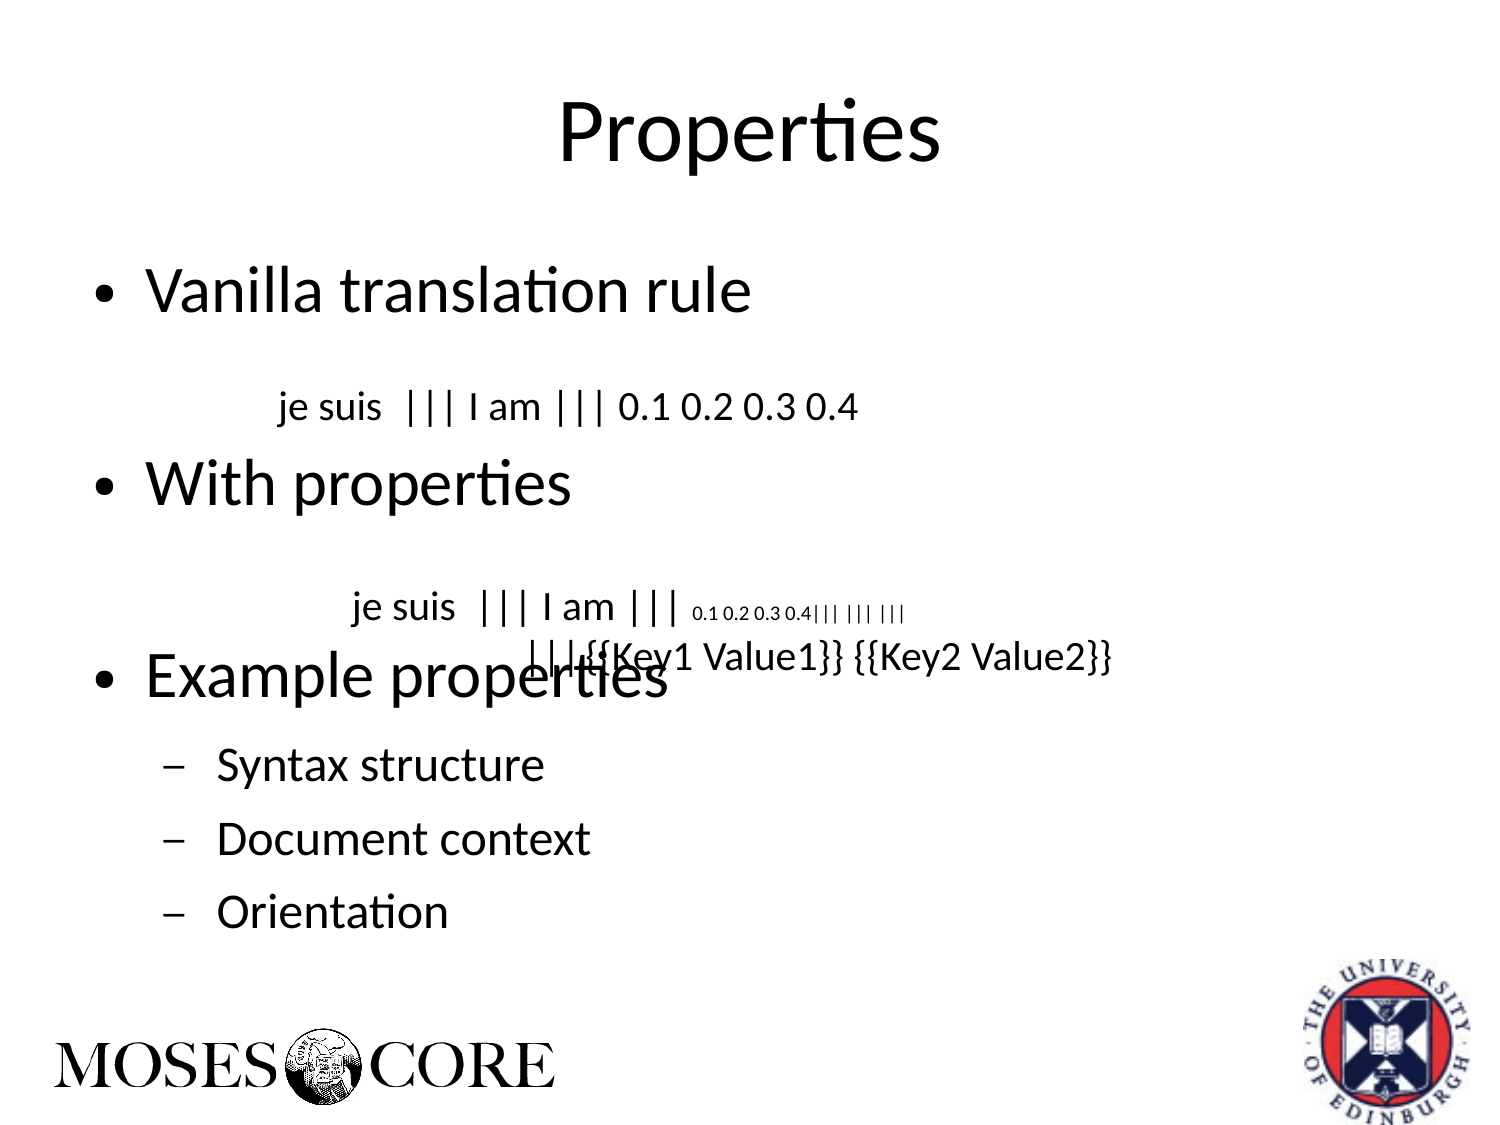

# Properties
Vanilla translation rule
With properties
Example properties
Syntax structure
Document context
Orientation
je suis ||| I am ||| 0.1 0.2 0.3 0.4
je suis ||| I am ||| 0.1 0.2 0.3 0.4||| ||| |||
 ||| {{Key1 Value1}} {{Key2 Value2}}